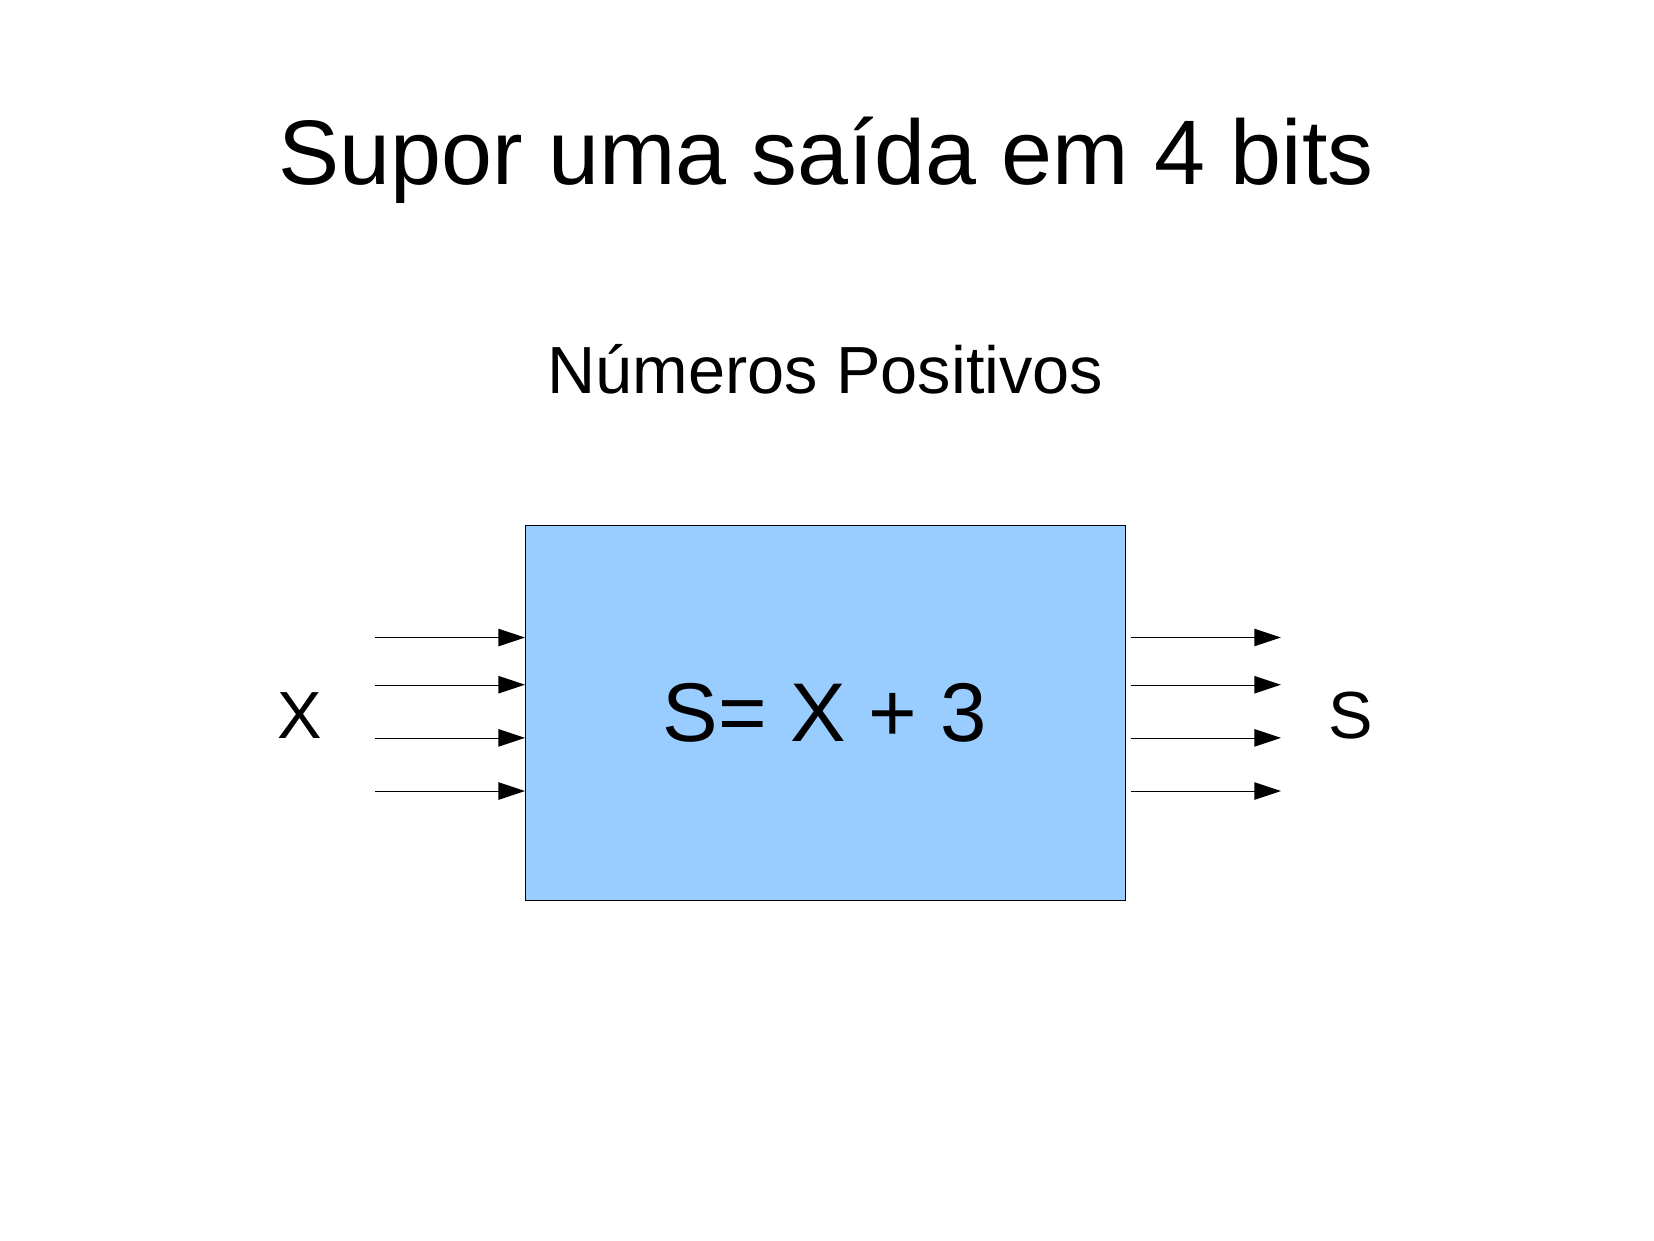

# Supor uma saída em 4 bits
Números Positivos
S= X + 3
X
S